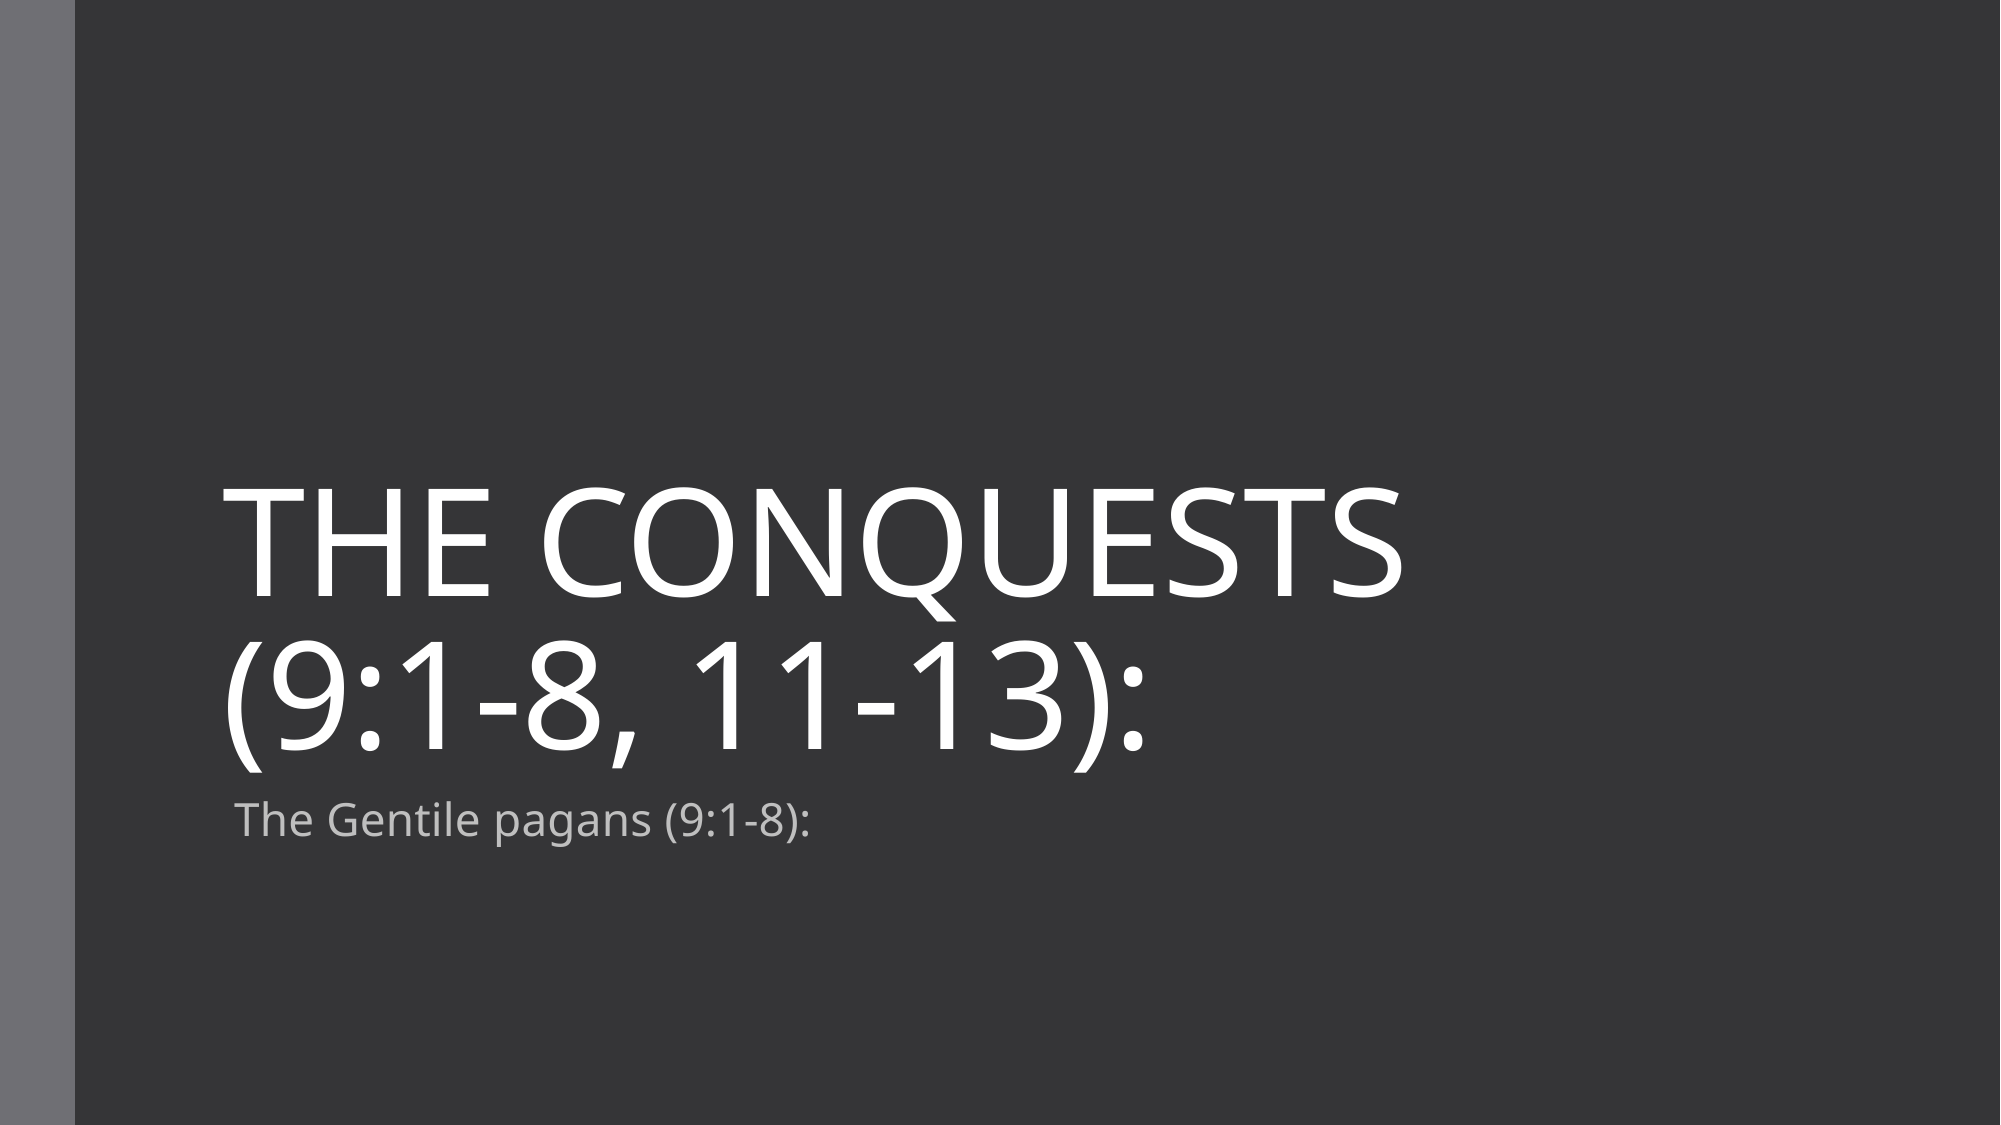

# THE CONQUESTS (9:1-8, 11-13):
 The Gentile pagans (9:1-8):